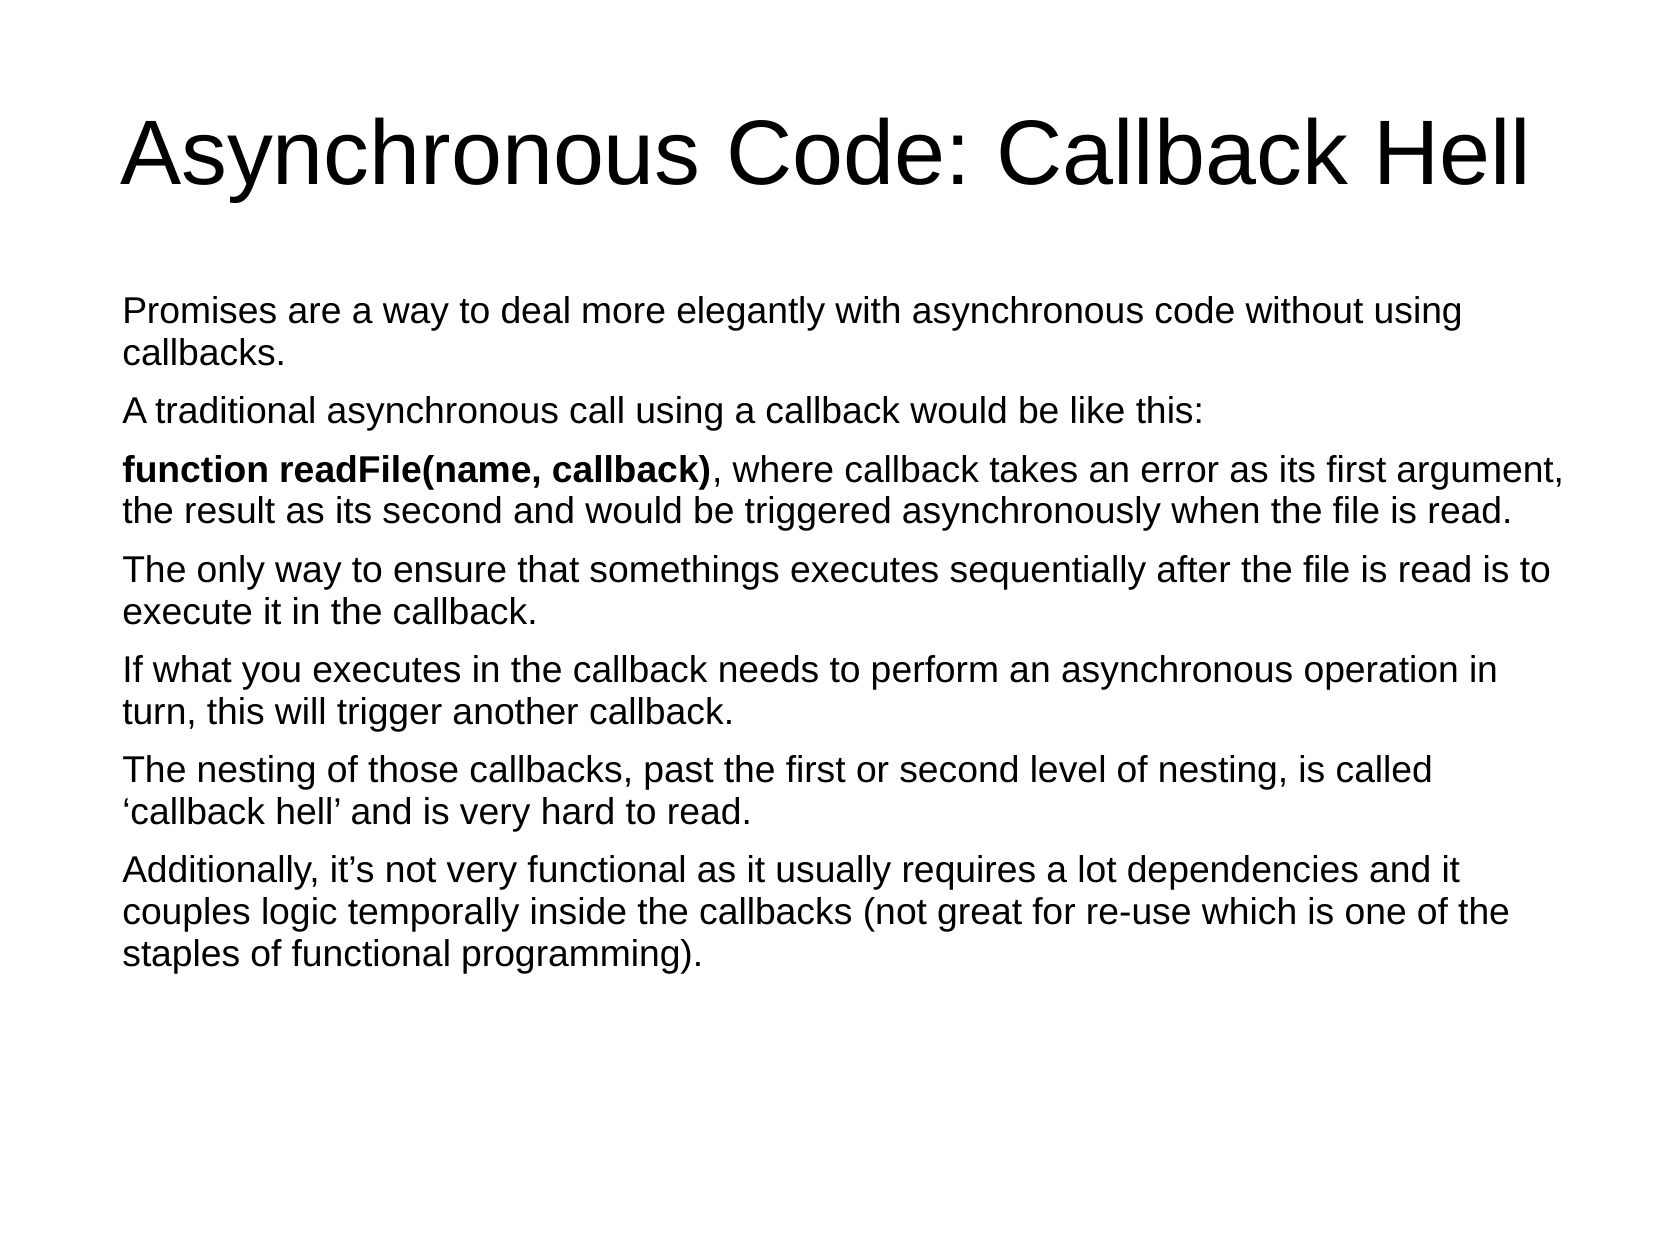

# Asynchronous Code: Callback Hell
Promises are a way to deal more elegantly with asynchronous code without using callbacks.
A traditional asynchronous call using a callback would be like this:
function readFile(name, callback), where callback takes an error as its first argument, the result as its second and would be triggered asynchronously when the file is read.
The only way to ensure that somethings executes sequentially after the file is read is to execute it in the callback.
If what you executes in the callback needs to perform an asynchronous operation in turn, this will trigger another callback.
The nesting of those callbacks, past the first or second level of nesting, is called ‘callback hell’ and is very hard to read.
Additionally, it’s not very functional as it usually requires a lot dependencies and it couples logic temporally inside the callbacks (not great for re-use which is one of the staples of functional programming).